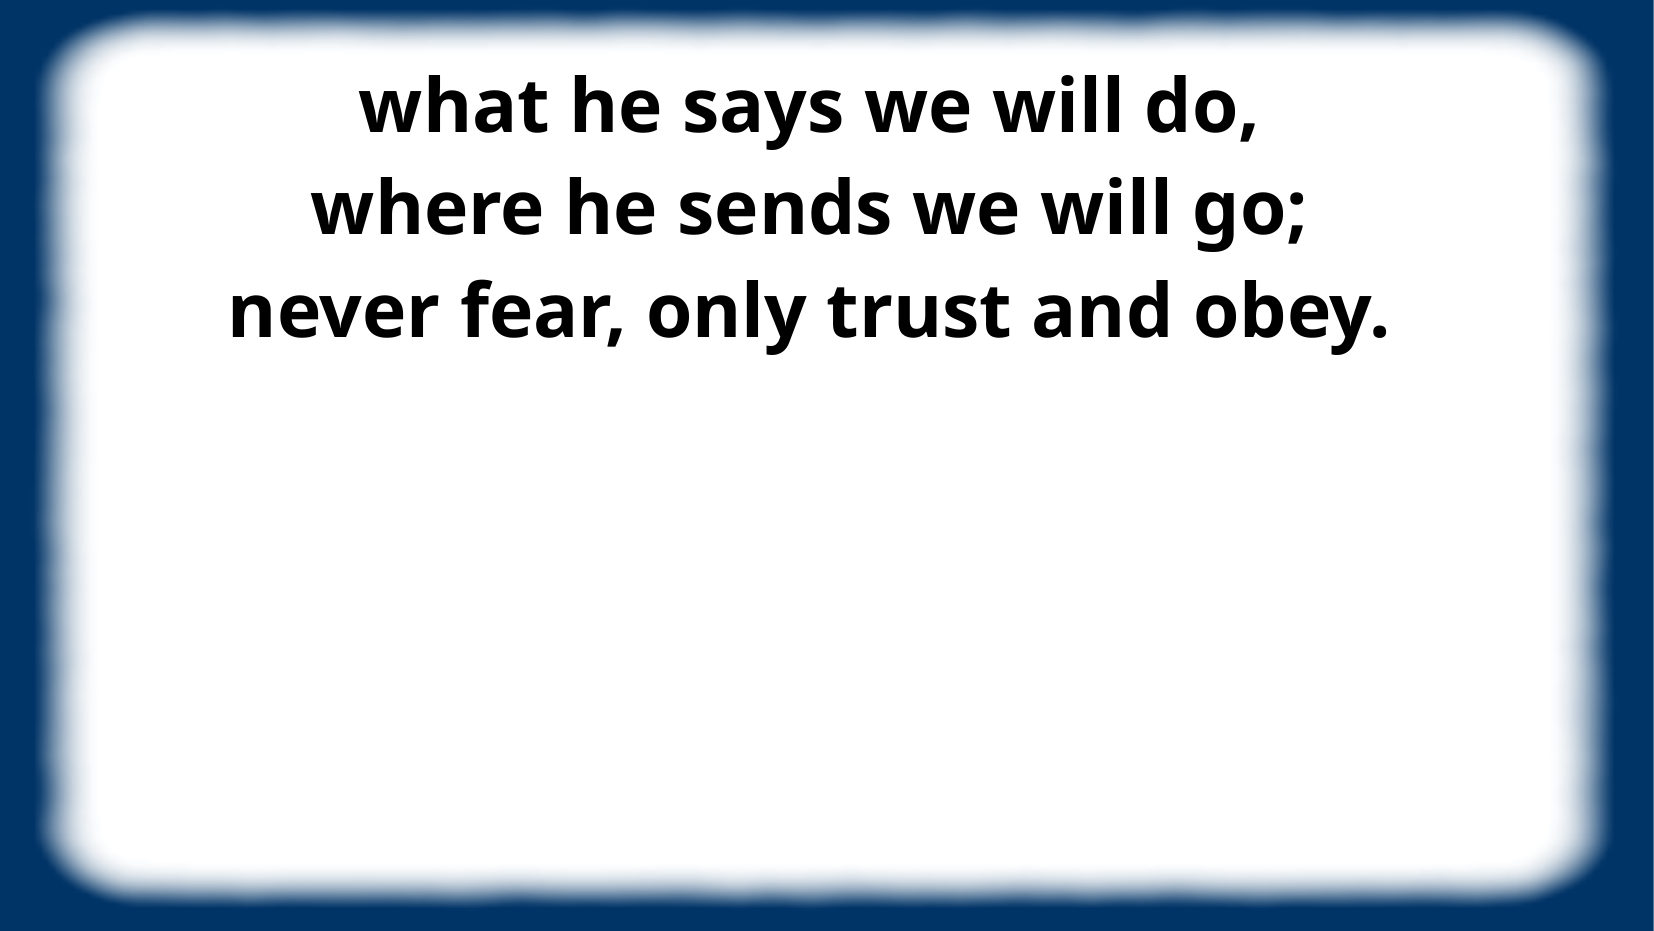

what he says we will do,
where he sends we will go;
never fear, only trust and obey.